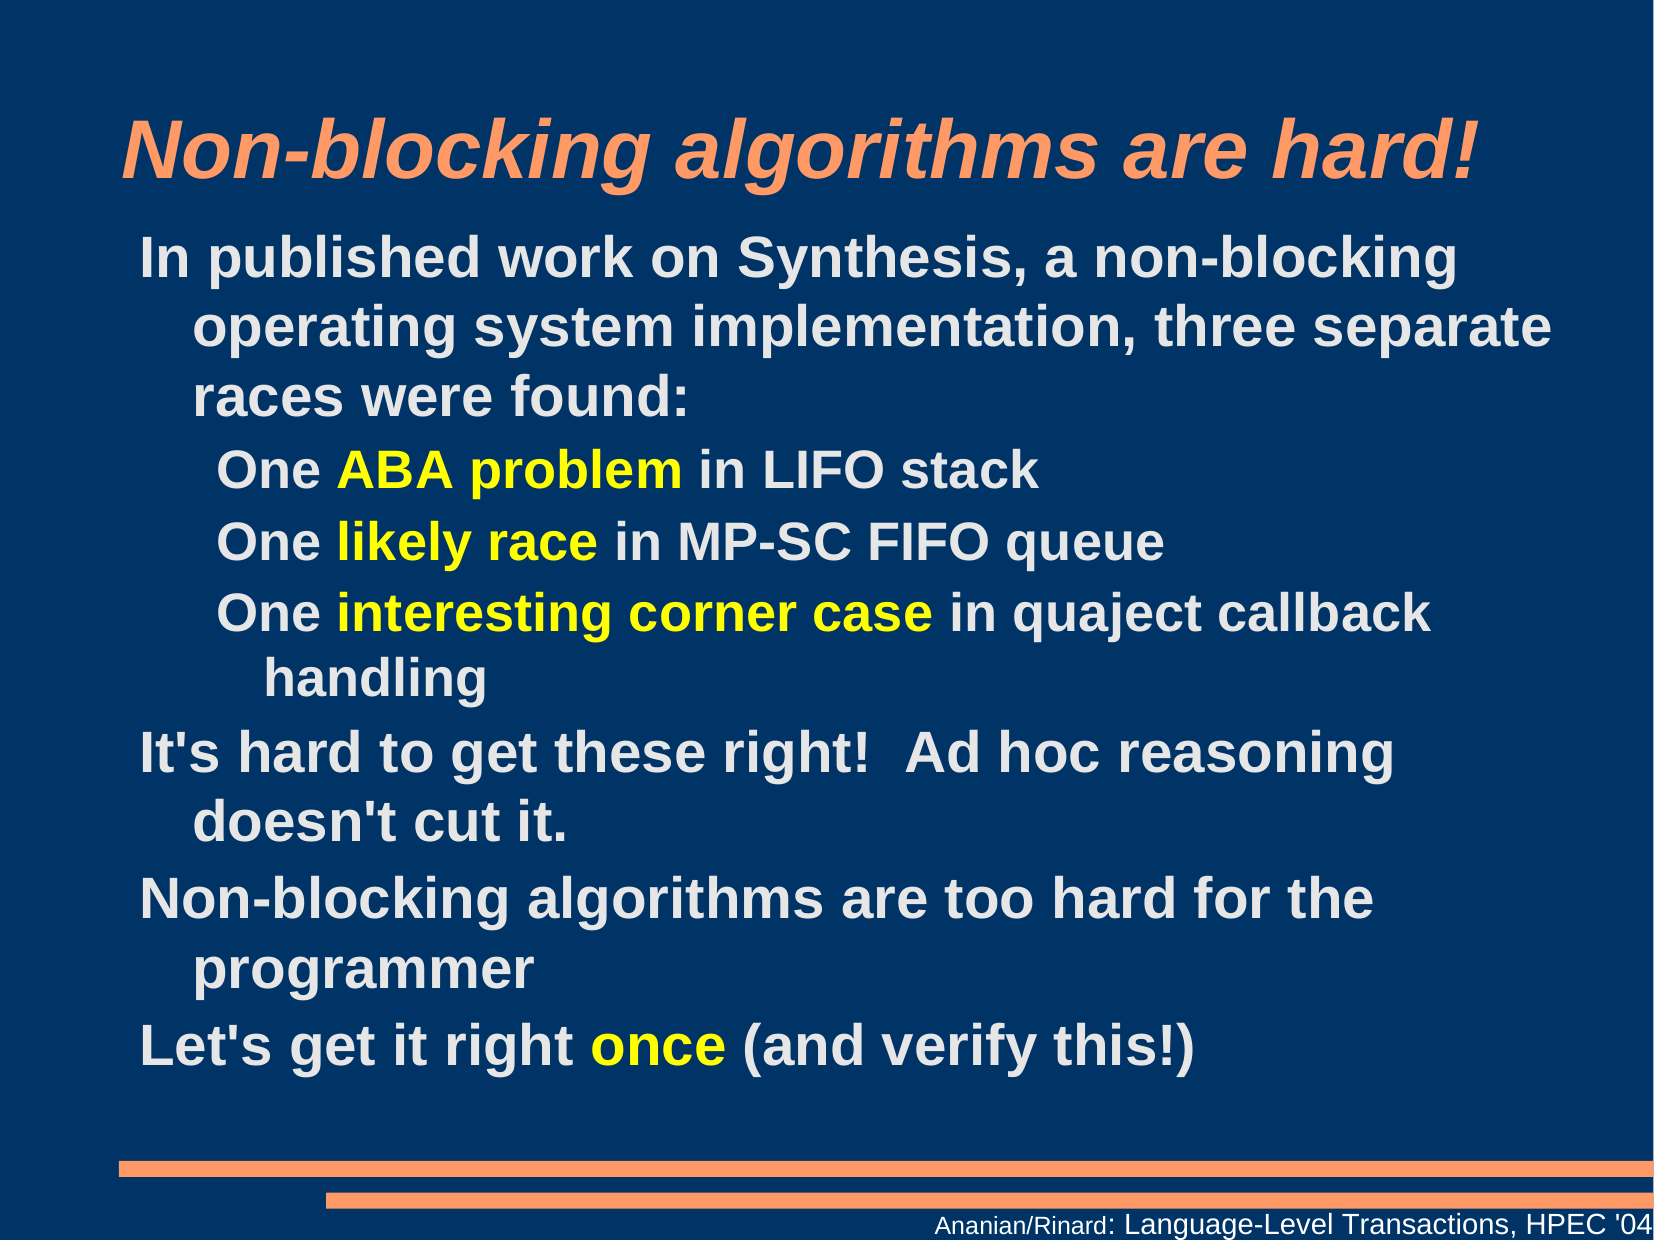

# Non-blocking algorithms are hard!
In published work on Synthesis, a non-blocking operating system implementation, three separate races were found:
One ABA problem in LIFO stack
One likely race in MP-SC FIFO queue
One interesting corner case in quaject callback handling
It's hard to get these right! Ad hoc reasoning doesn't cut it.
Non-blocking algorithms are too hard for the programmer
Let's get it right once (and verify this!)